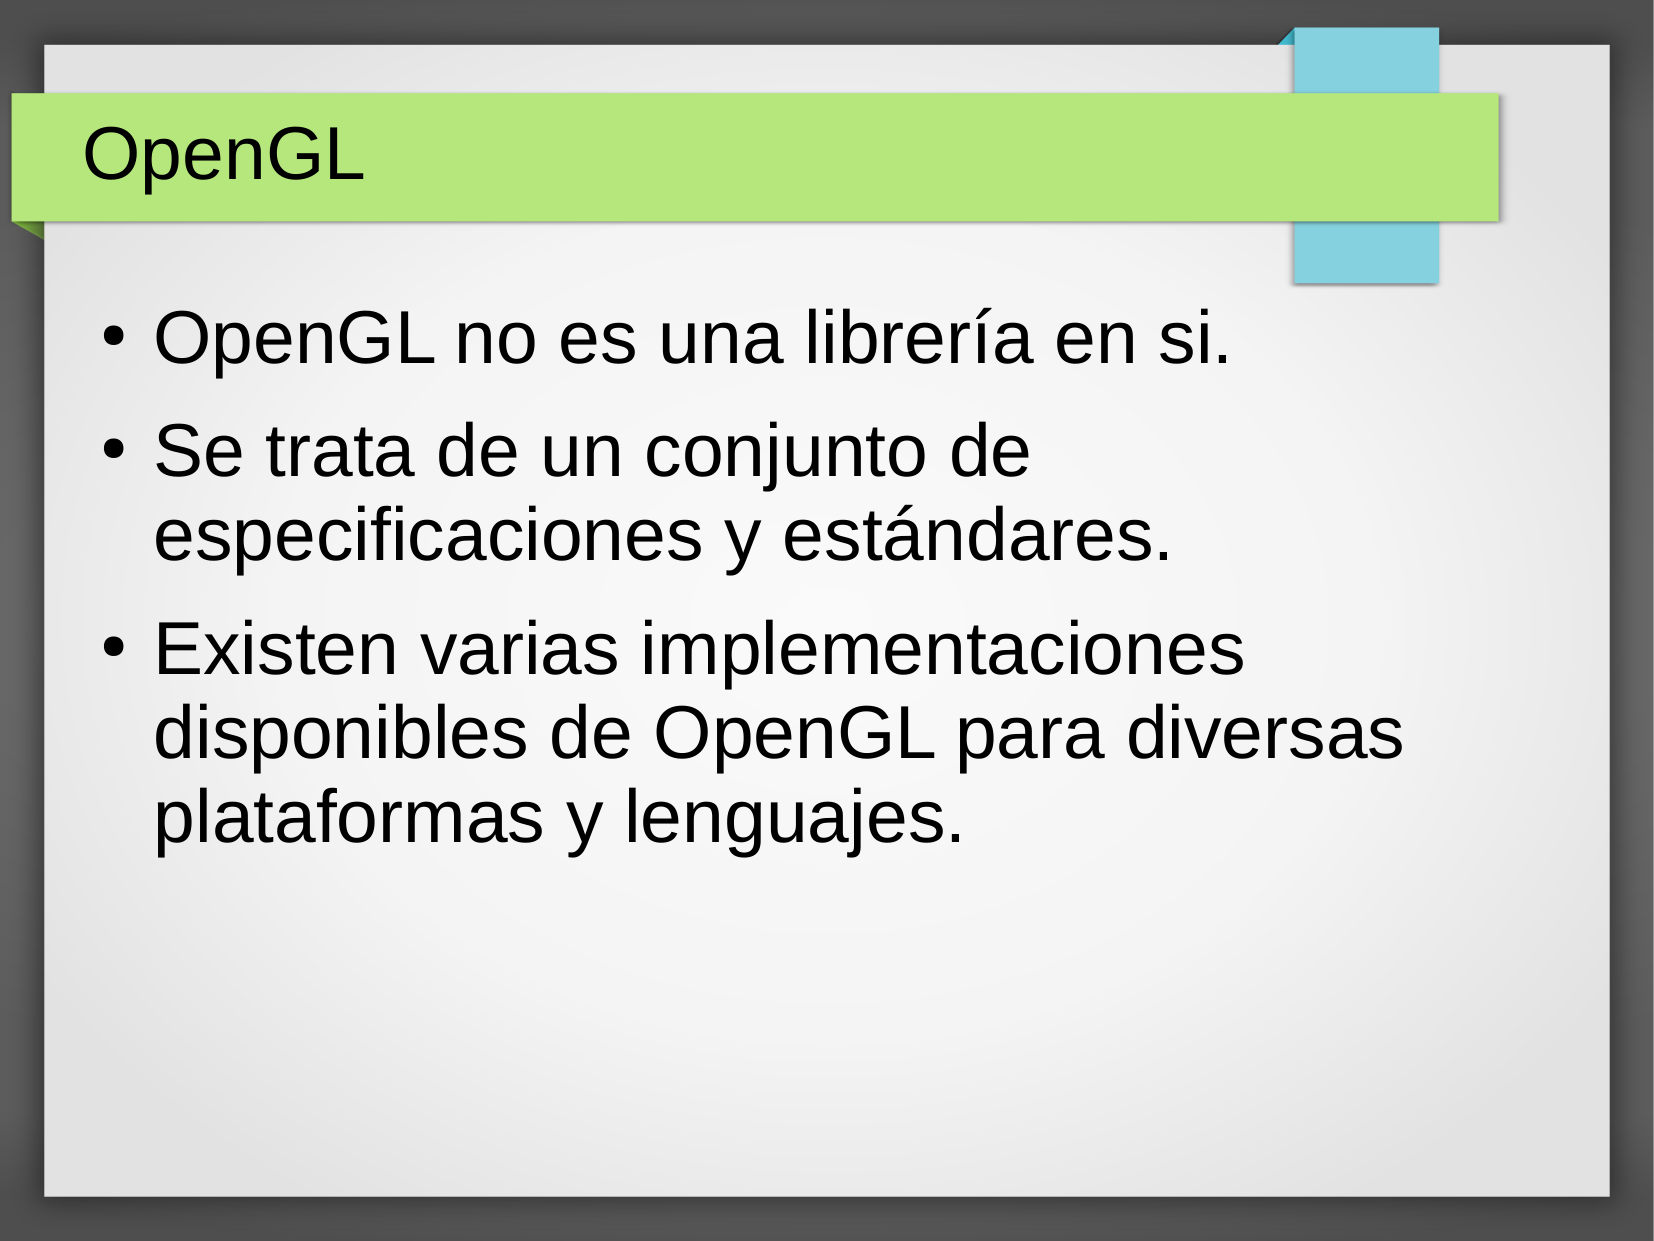

# OpenGL
OpenGL no es una librería en si.
Se trata de un conjunto de especificaciones y estándares.
Existen varias implementaciones disponibles de OpenGL para diversas plataformas y lenguajes.